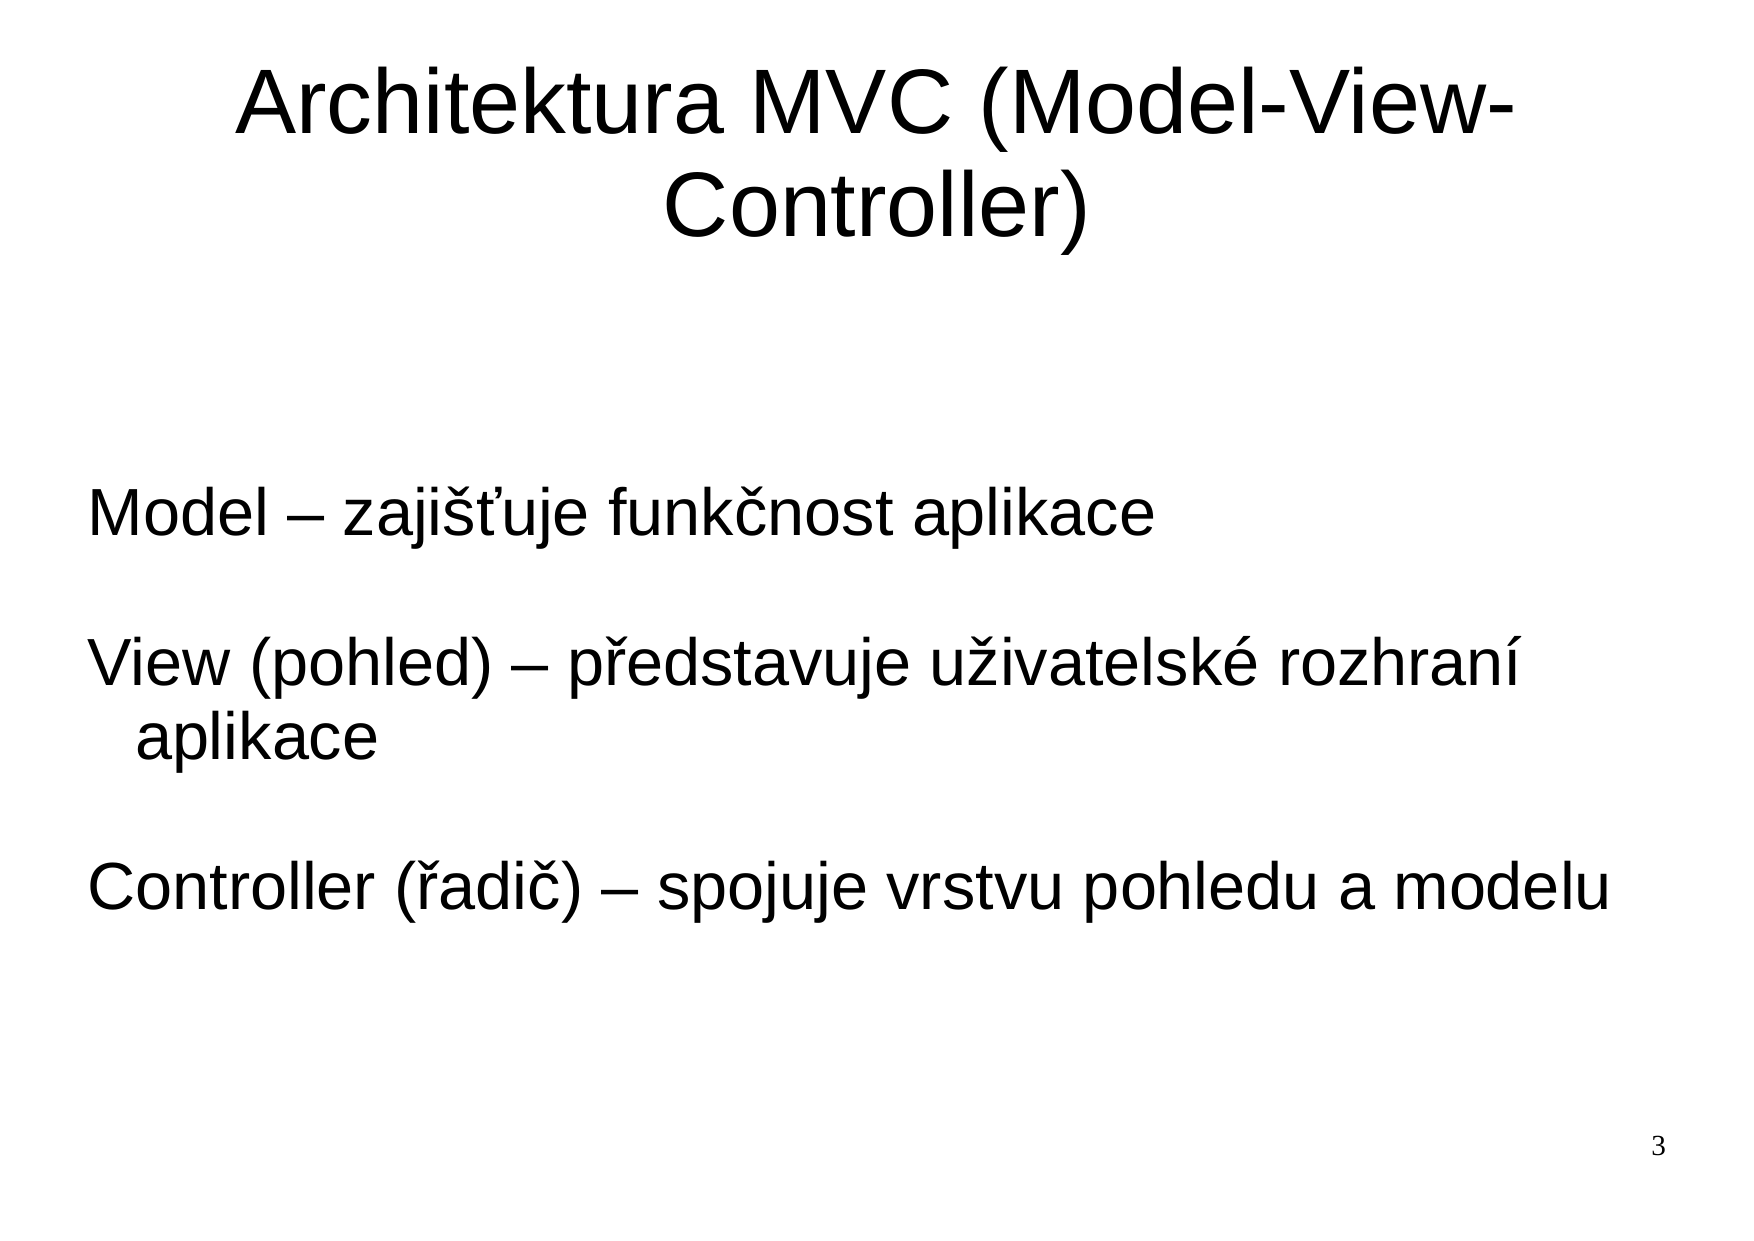

# Architektura MVC (Model-View-Controller)
Model – zajišťuje funkčnost aplikace
View (pohled) – představuje uživatelské rozhraní aplikace
Controller (řadič) – spojuje vrstvu pohledu a modelu
3